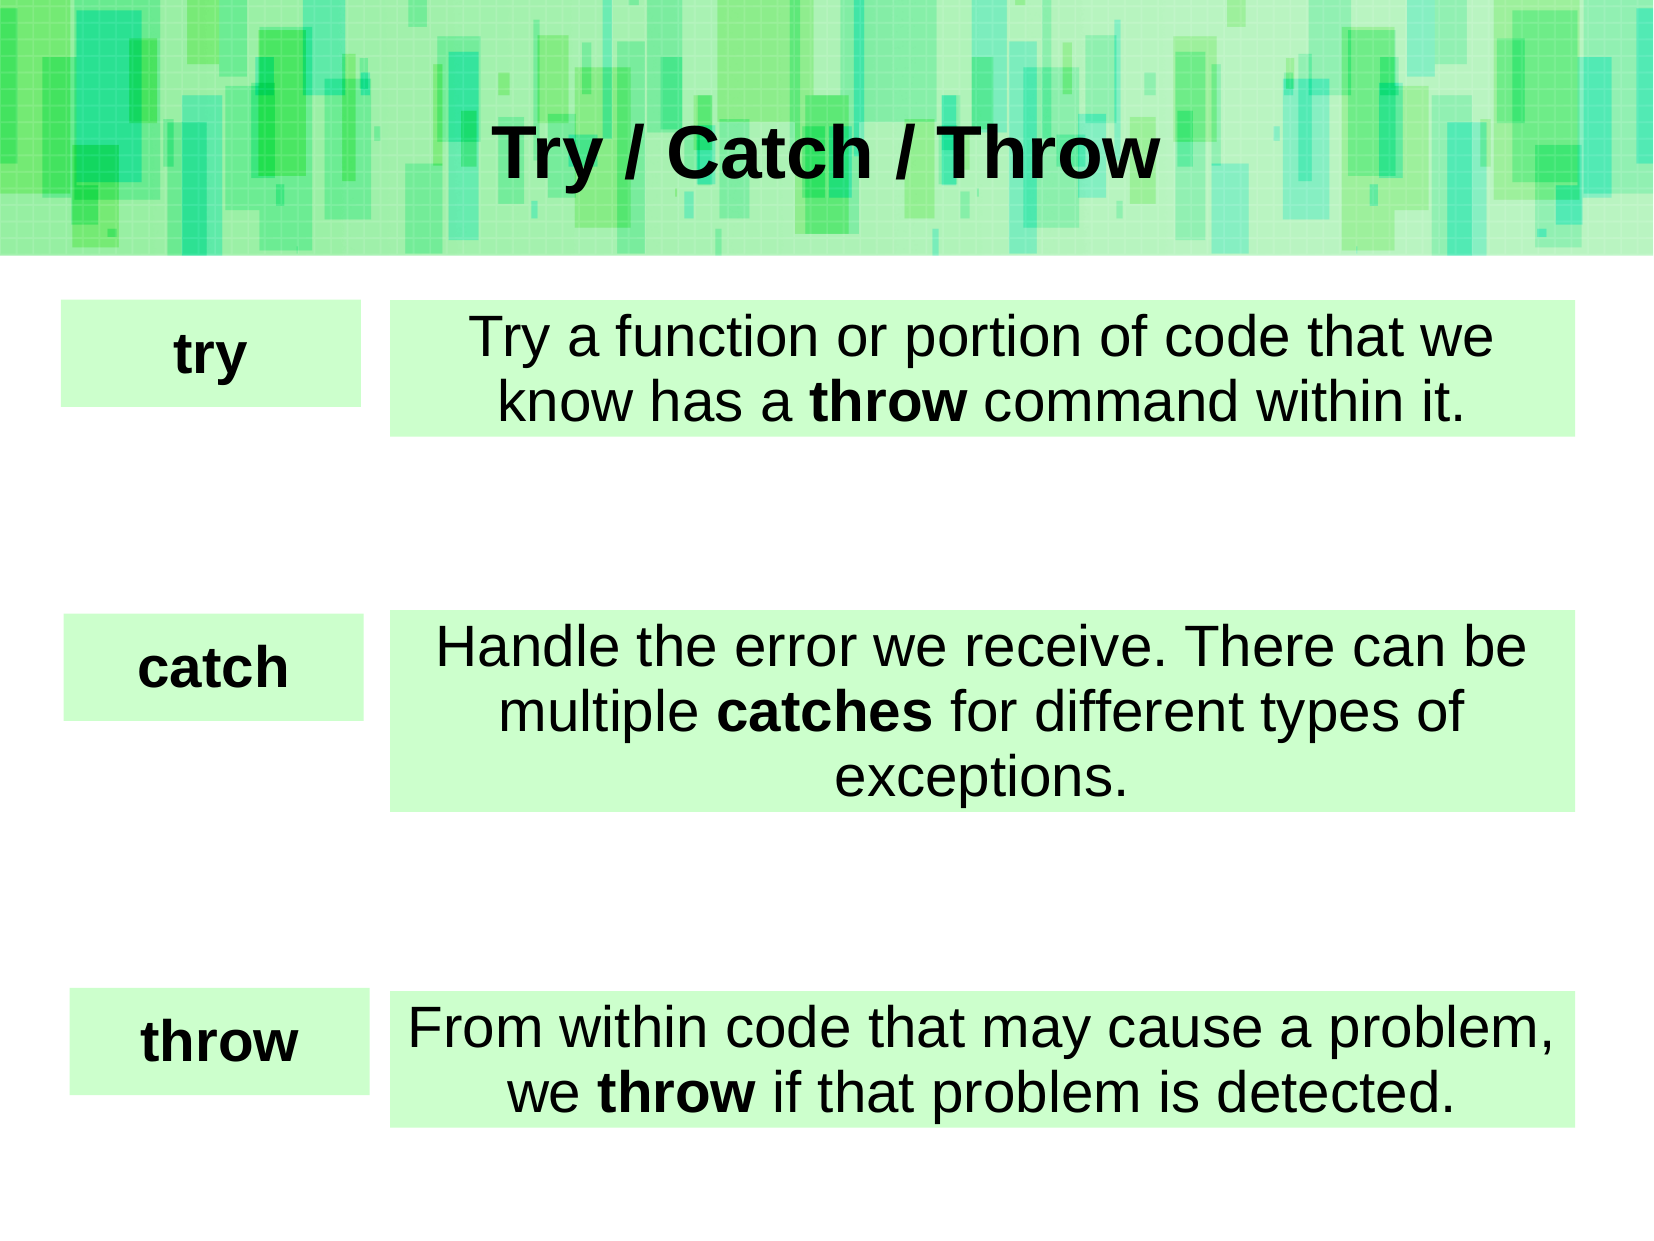

# Try / Catch / Throw
try
Try a function or portion of code that we know has a throw command within it.
Handle the error we receive. There can be multiple catches for different types of exceptions.
catch
throw
From within code that may cause a problem, we throw if that problem is detected.